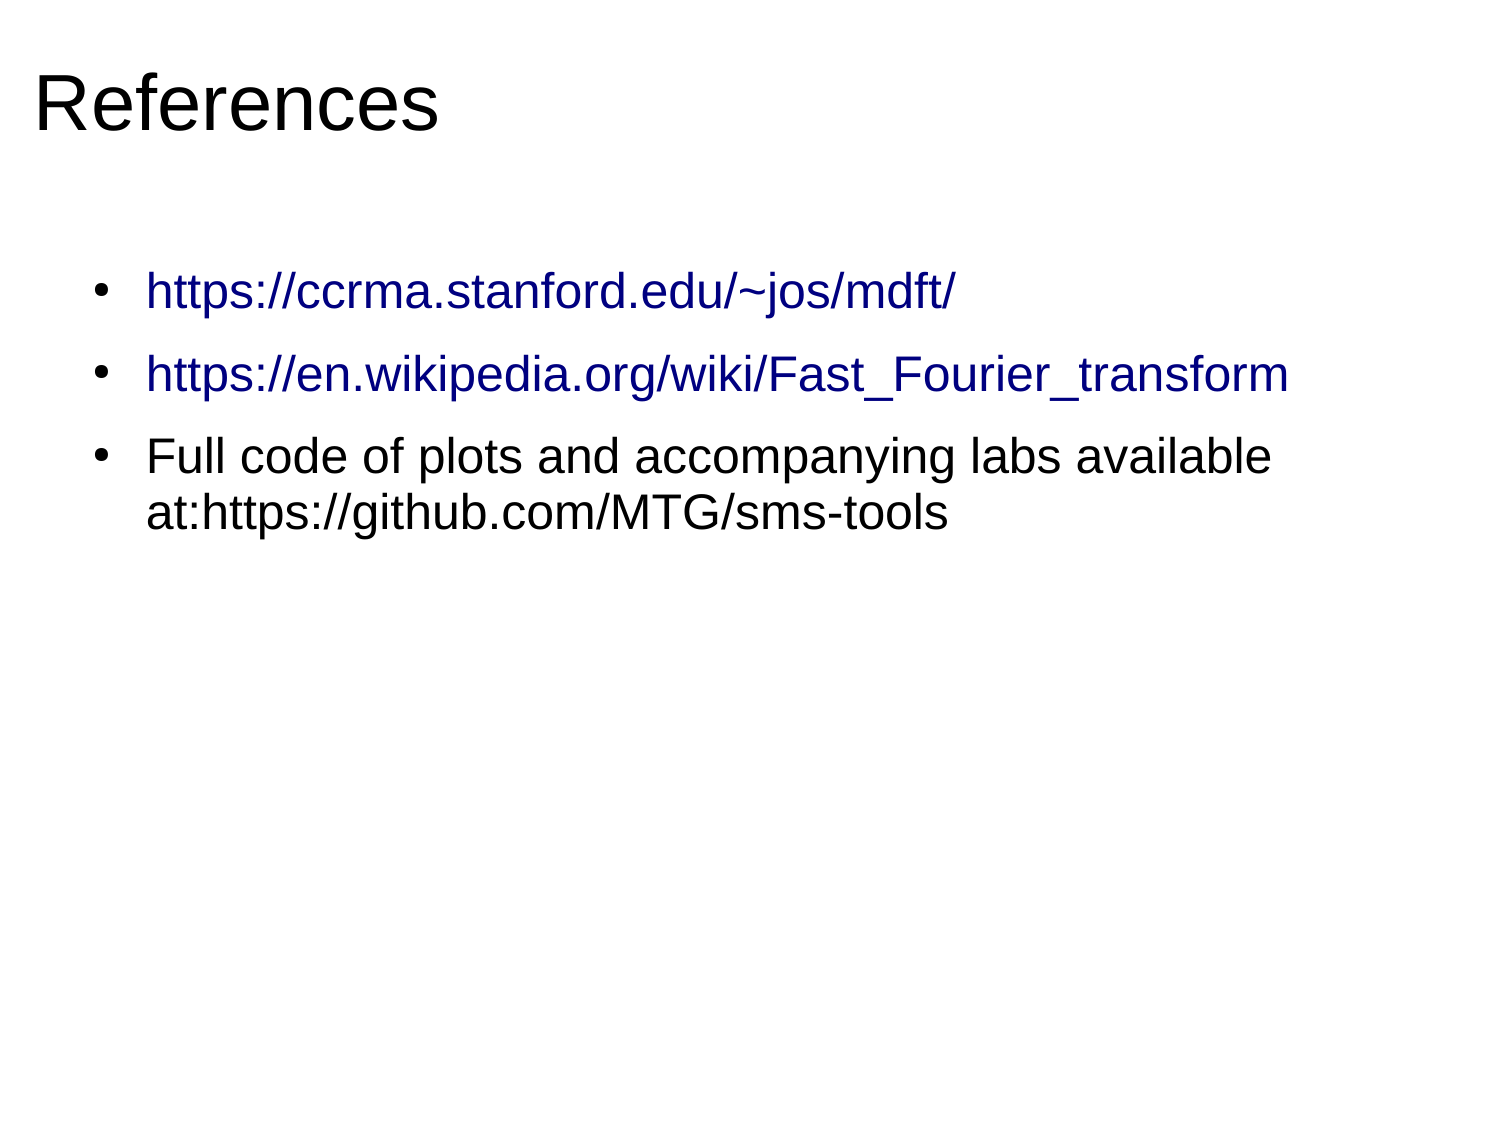

# References
https://ccrma.stanford.edu/~jos/mdft/
https://en.wikipedia.org/wiki/Fast_Fourier_transform
Full code of plots and accompanying labs available at:https://github.com/MTG/sms-tools